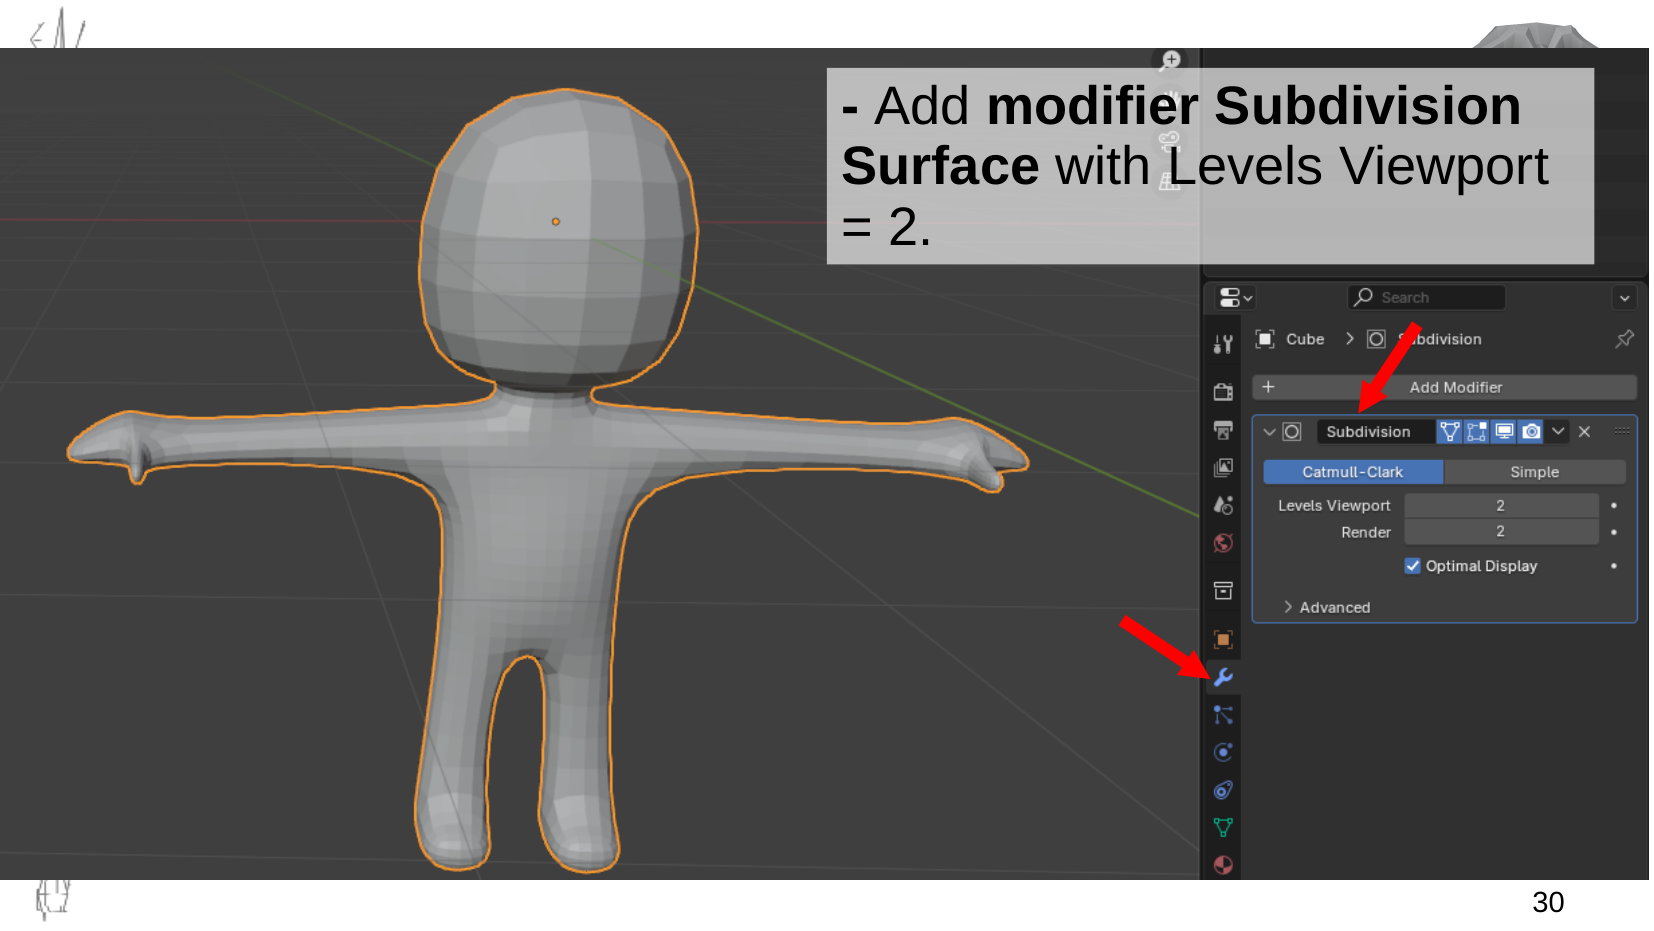

- Add modifier Subdivision Surface with Levels Viewport = 2.
30